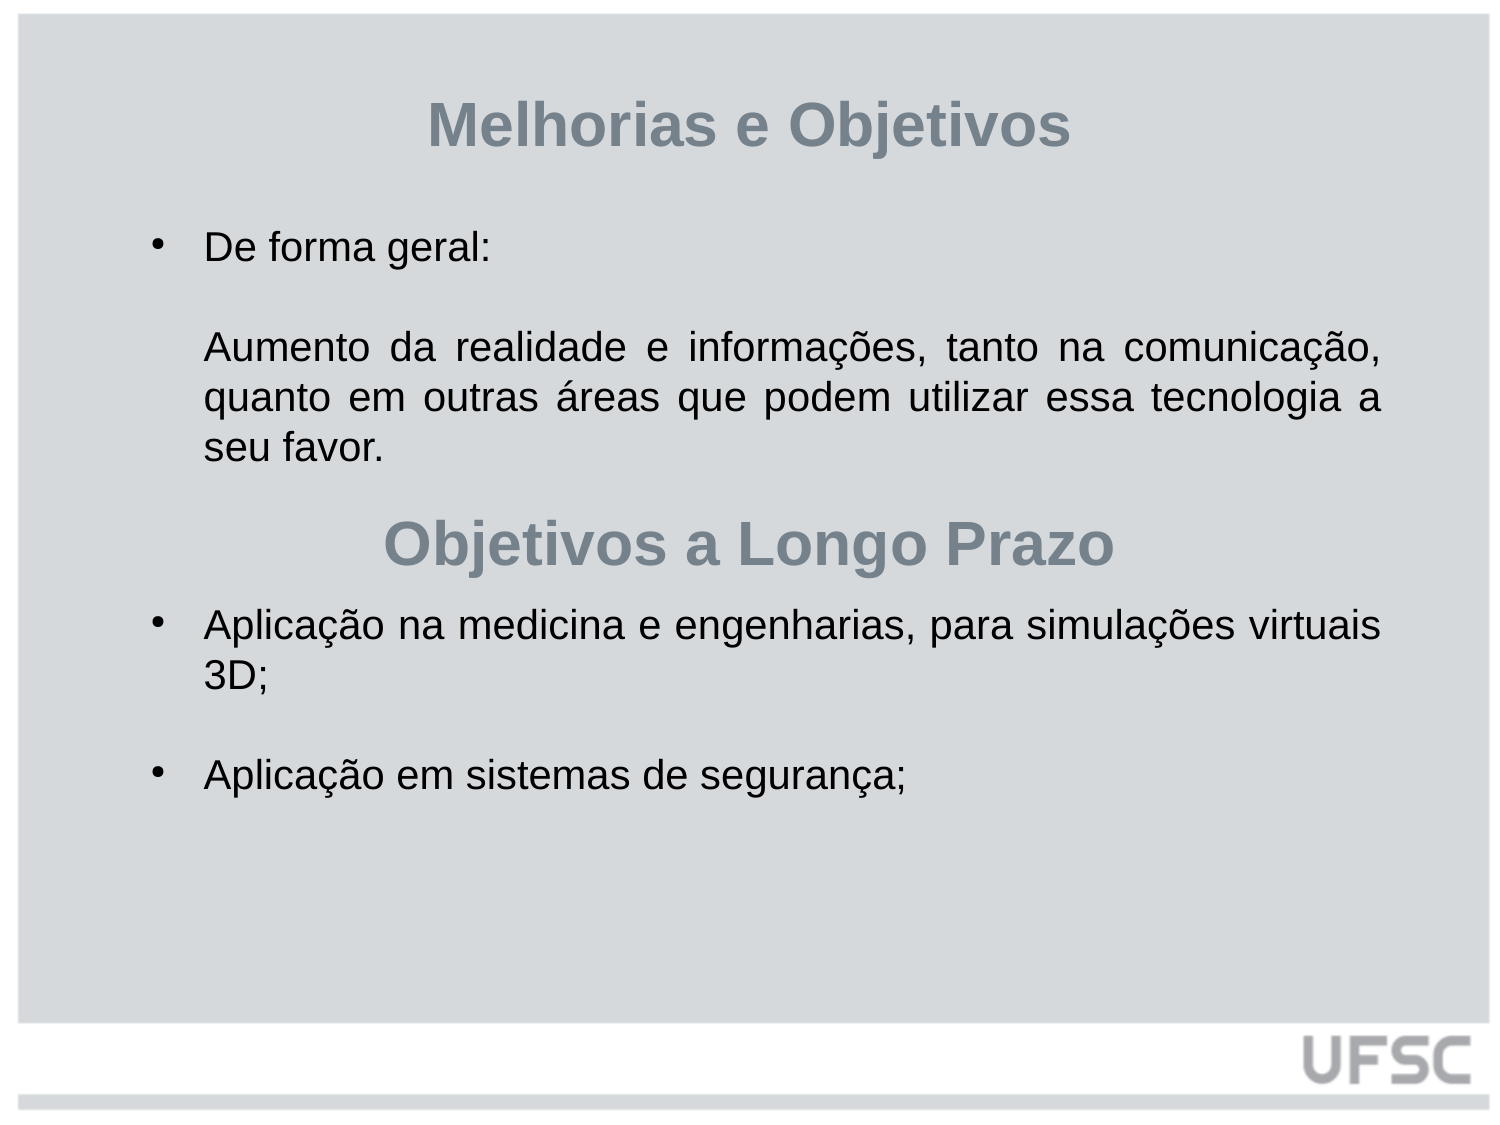

# Melhorias e Objetivos
De forma geral:
Aumento da realidade e informações, tanto na comunicação, quanto em outras áreas que podem utilizar essa tecnologia a seu favor.
Objetivos a Longo Prazo
Aplicação na medicina e engenharias, para simulações virtuais 3D;
Aplicação em sistemas de segurança;